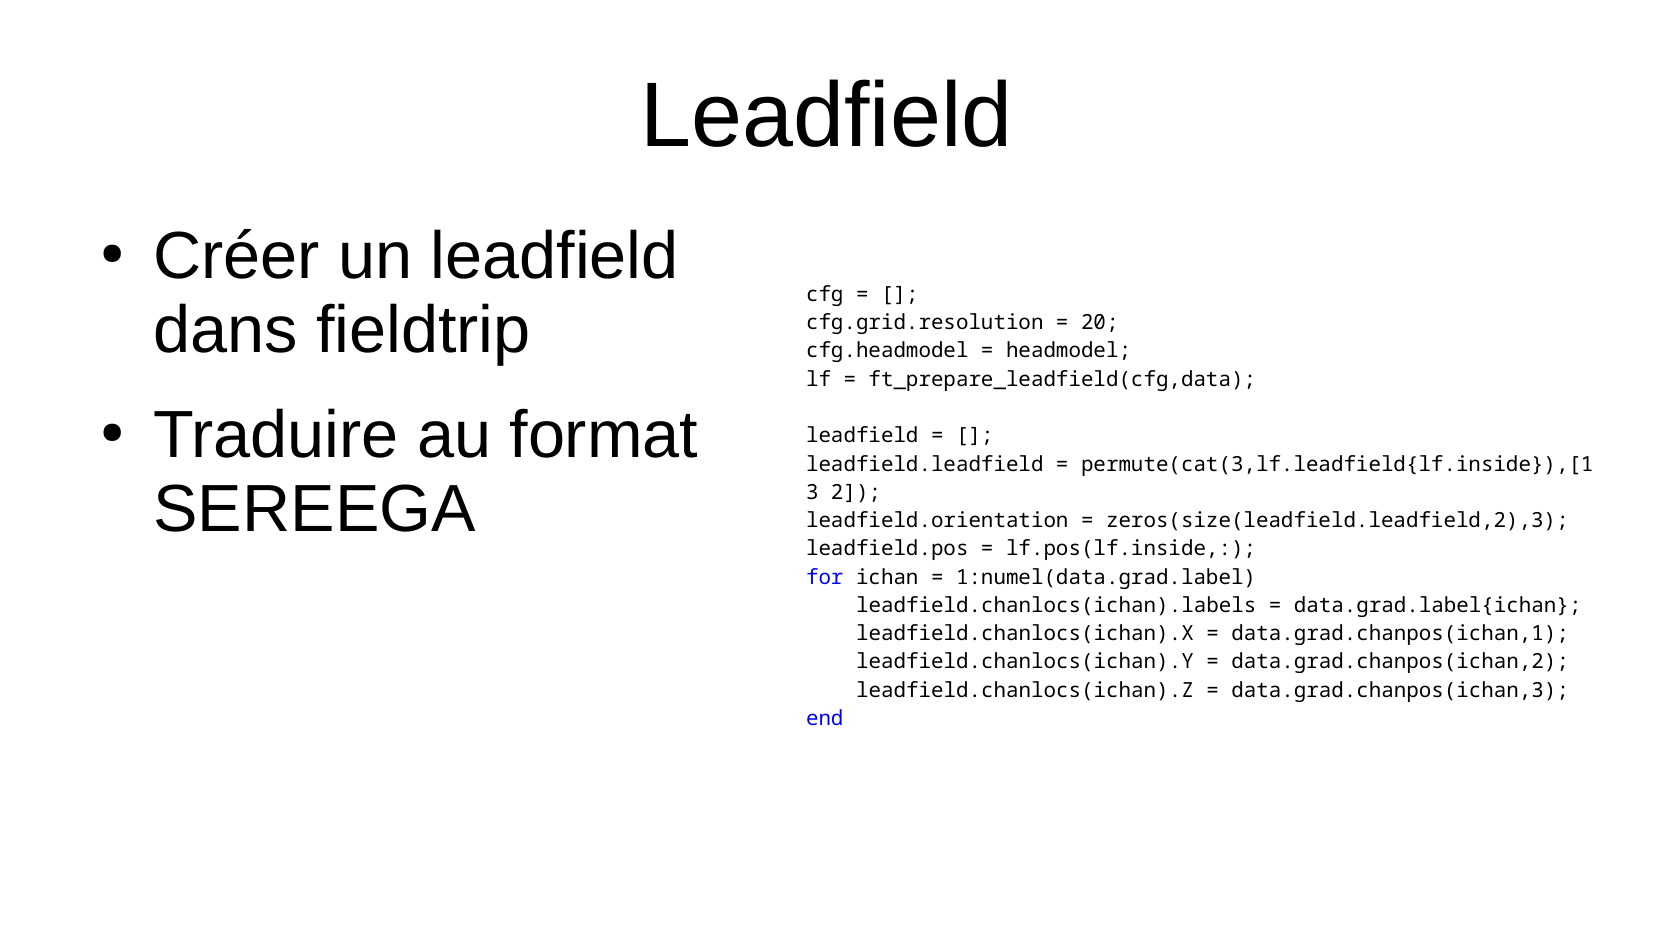

# Leadfield
Créer un leadfield dans fieldtrip
Traduire au format SEREEGA
cfg = [];
cfg.grid.resolution = 20;
cfg.headmodel = headmodel;
lf = ft_prepare_leadfield(cfg,data);
leadfield = [];
leadfield.leadfield = permute(cat(3,lf.leadfield{lf.inside}),[1 3 2]);
leadfield.orientation = zeros(size(leadfield.leadfield,2),3);
leadfield.pos = lf.pos(lf.inside,:);
for ichan = 1:numel(data.grad.label)
 leadfield.chanlocs(ichan).labels = data.grad.label{ichan};
 leadfield.chanlocs(ichan).X = data.grad.chanpos(ichan,1);
 leadfield.chanlocs(ichan).Y = data.grad.chanpos(ichan,2);
 leadfield.chanlocs(ichan).Z = data.grad.chanpos(ichan,3);
end